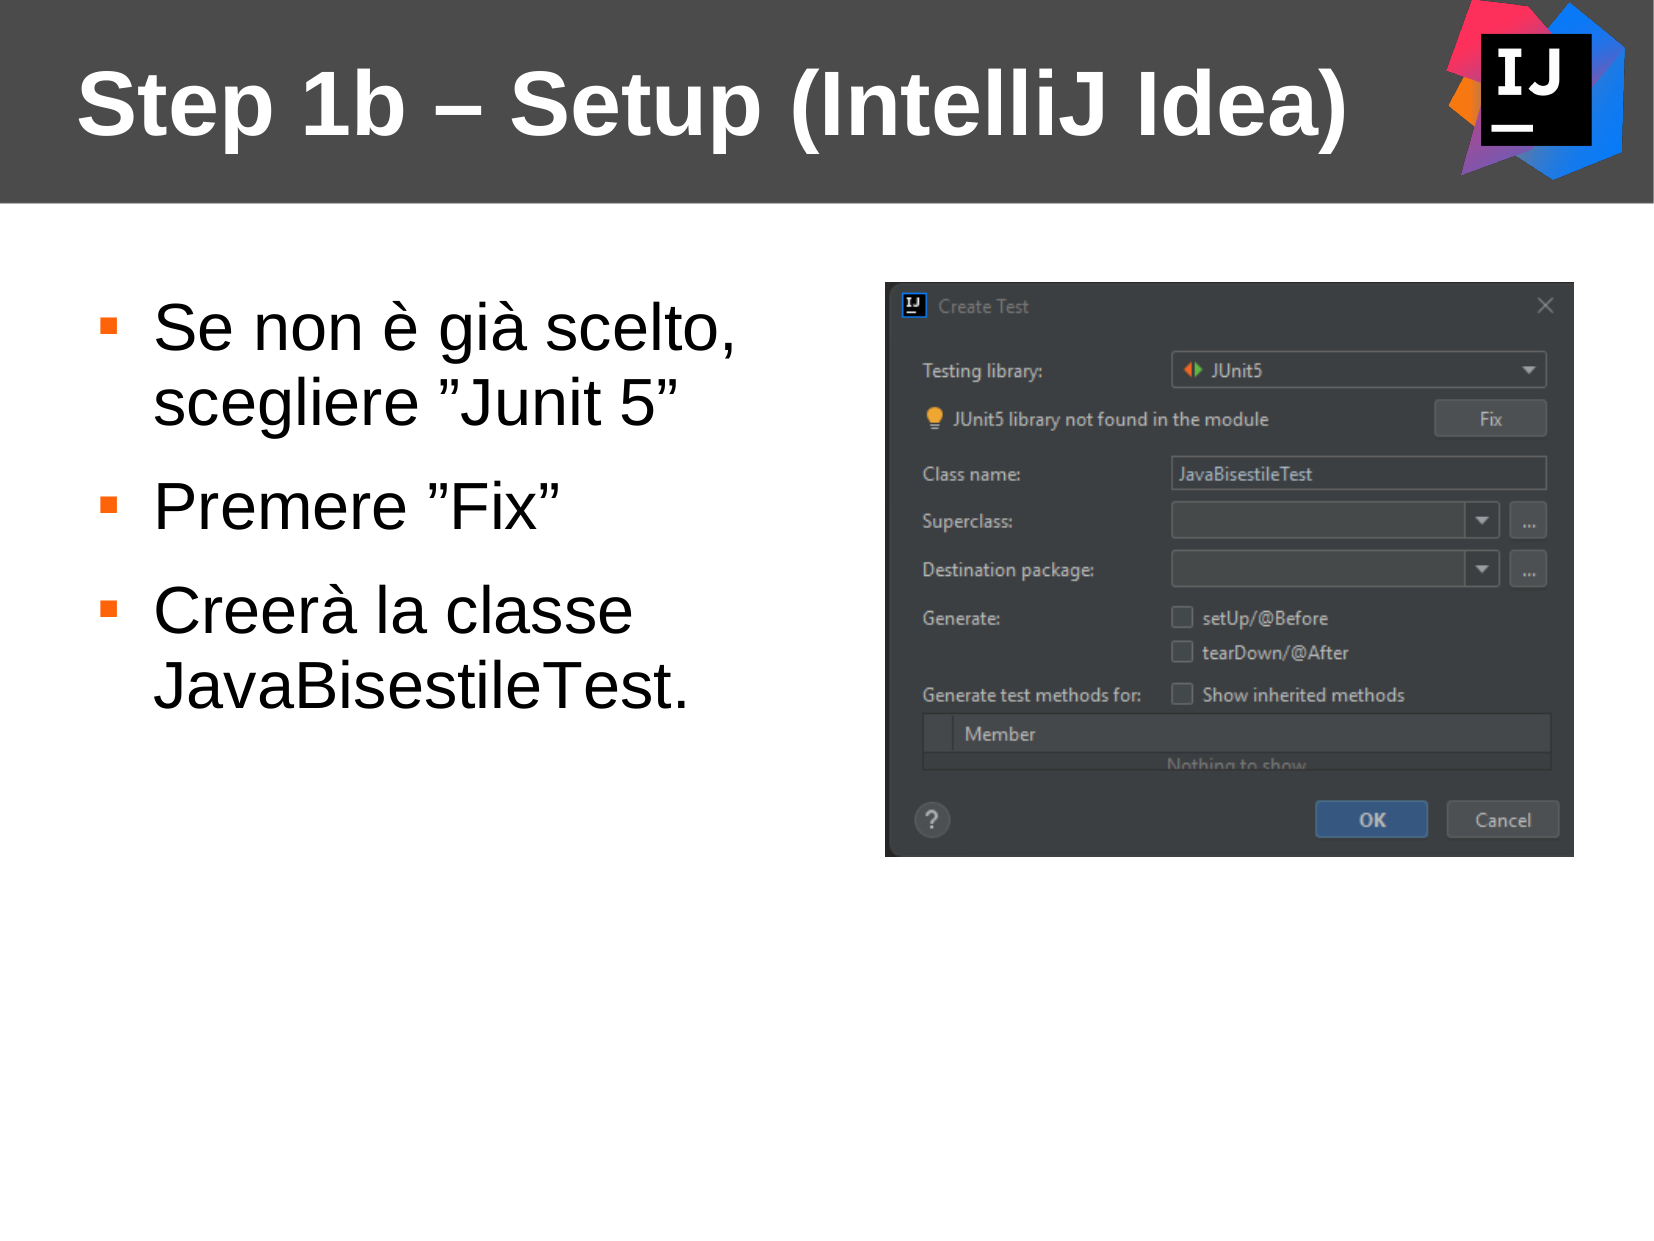

# Step 1b – Setup (IntelliJ Idea)
Se non è già scelto, scegliere ”Junit 5”
Premere ”Fix”
Creerà la classe JavaBisestileTest.